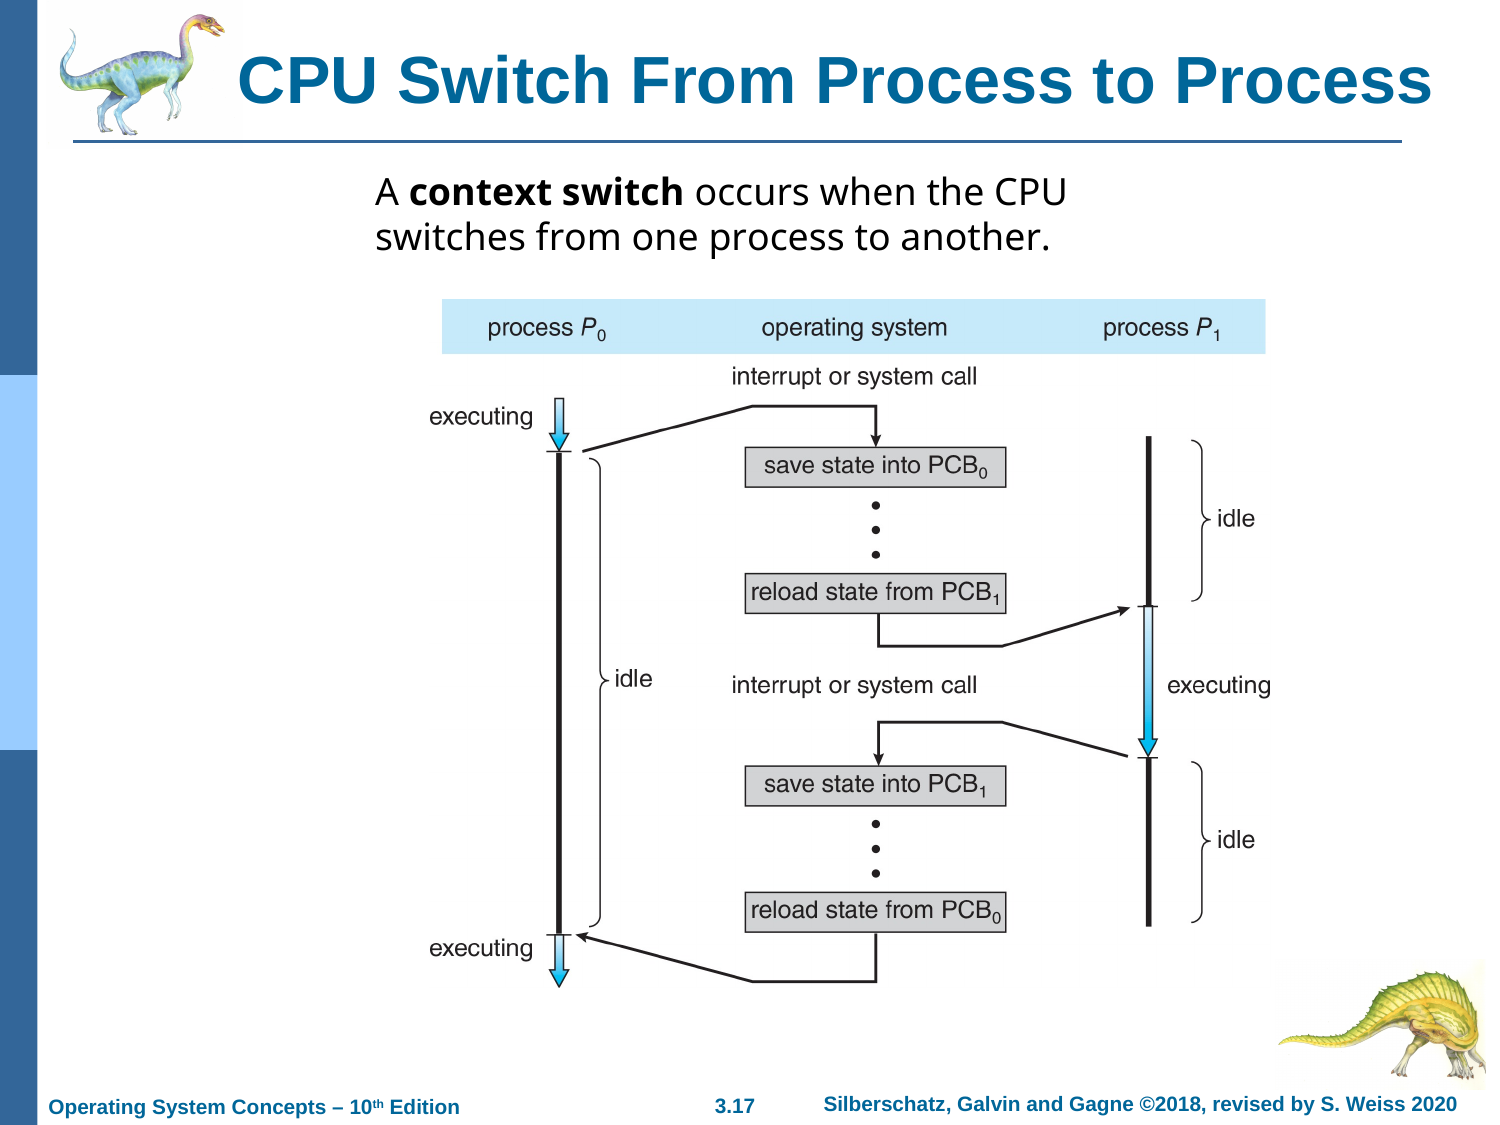

# CPU Switch From Process to Process
A context switch occurs when the CPU
switches from one process to another.